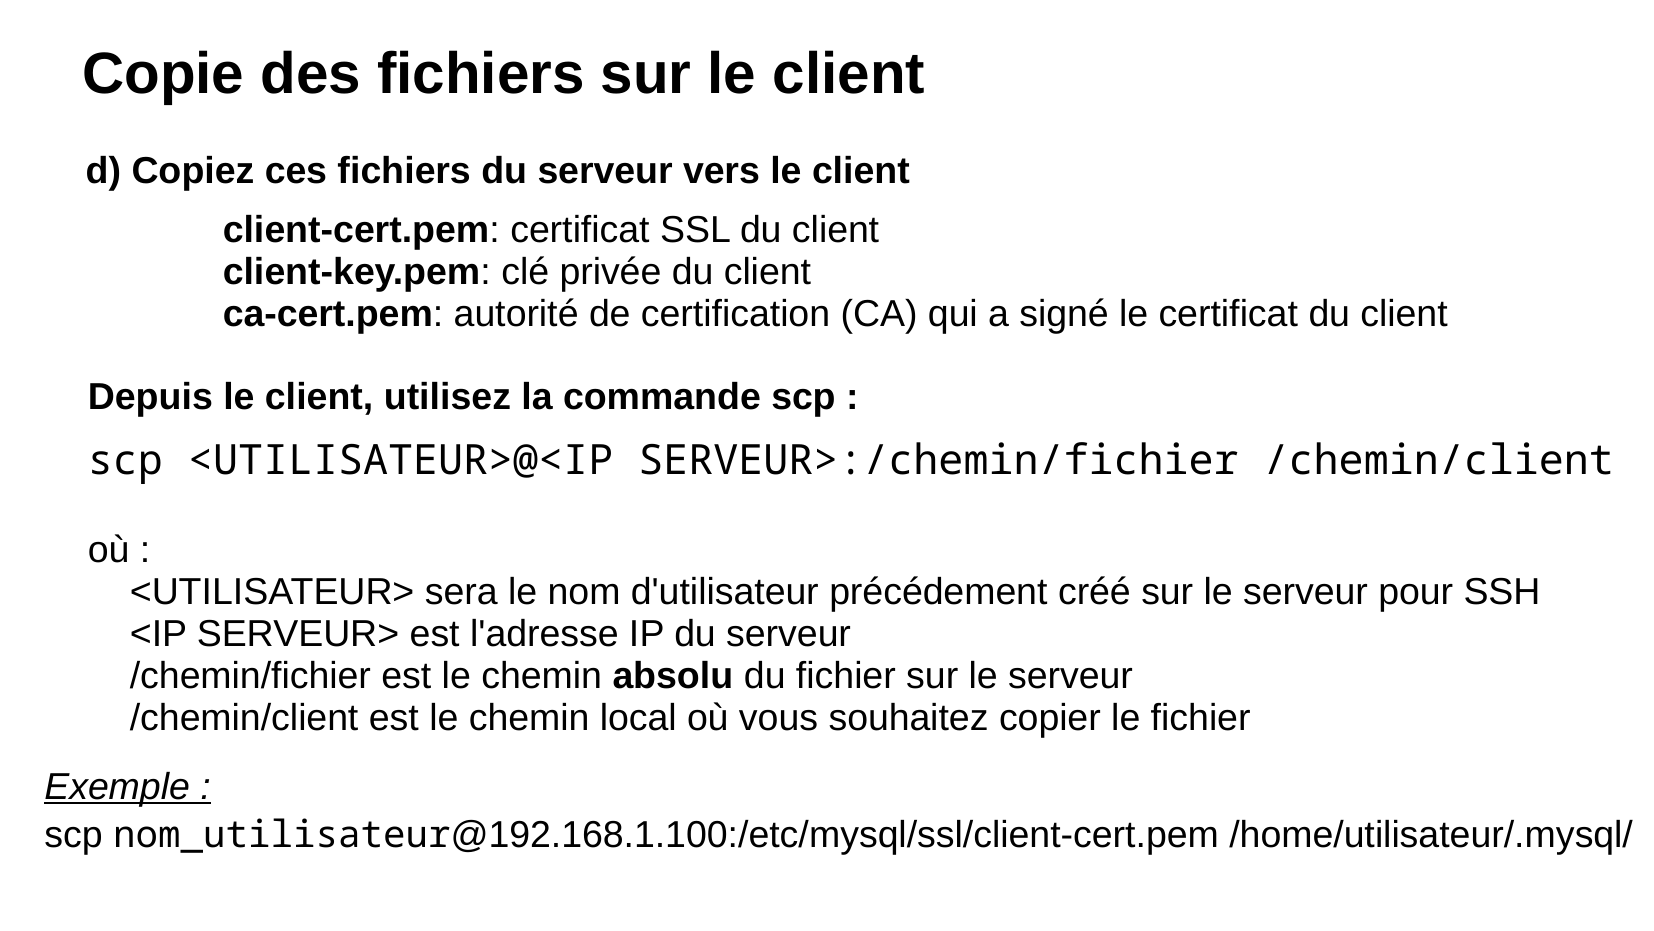

# Copie des fichiers sur le client
d) Copiez ces fichiers du serveur vers le client
client-cert.pem: certificat SSL du client
client-key.pem: clé privée du client
ca-cert.pem: autorité de certification (CA) qui a signé le certificat du client
Depuis le client, utilisez la commande scp :
scp <UTILISATEUR>@<IP SERVEUR>:/chemin/fichier /chemin/client
où :
 <UTILISATEUR> sera le nom d'utilisateur précédement créé sur le serveur pour SSH
 <IP SERVEUR> est l'adresse IP du serveur
 /chemin/fichier est le chemin absolu du fichier sur le serveur
 /chemin/client est le chemin local où vous souhaitez copier le fichier
Exemple :
scp nom_utilisateur@192.168.1.100:/etc/mysql/ssl/client-cert.pem /home/utilisateur/.mysql/